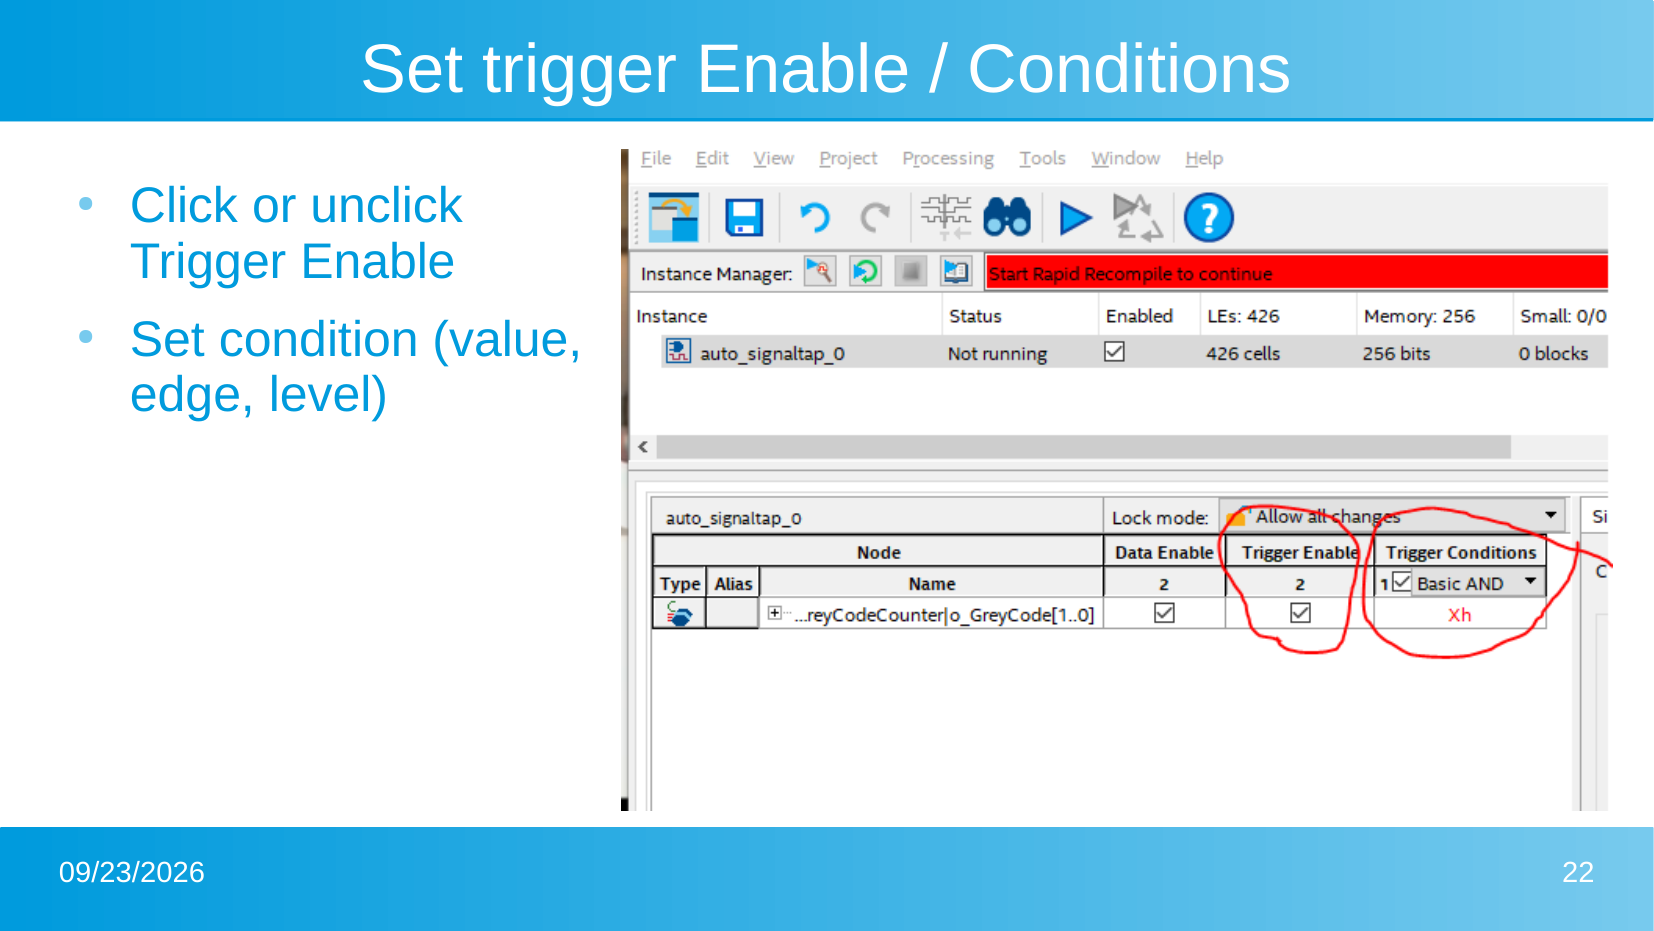

# Set trigger Enable / Conditions
Click or unclick Trigger Enable
Set condition (value, edge, level)
22